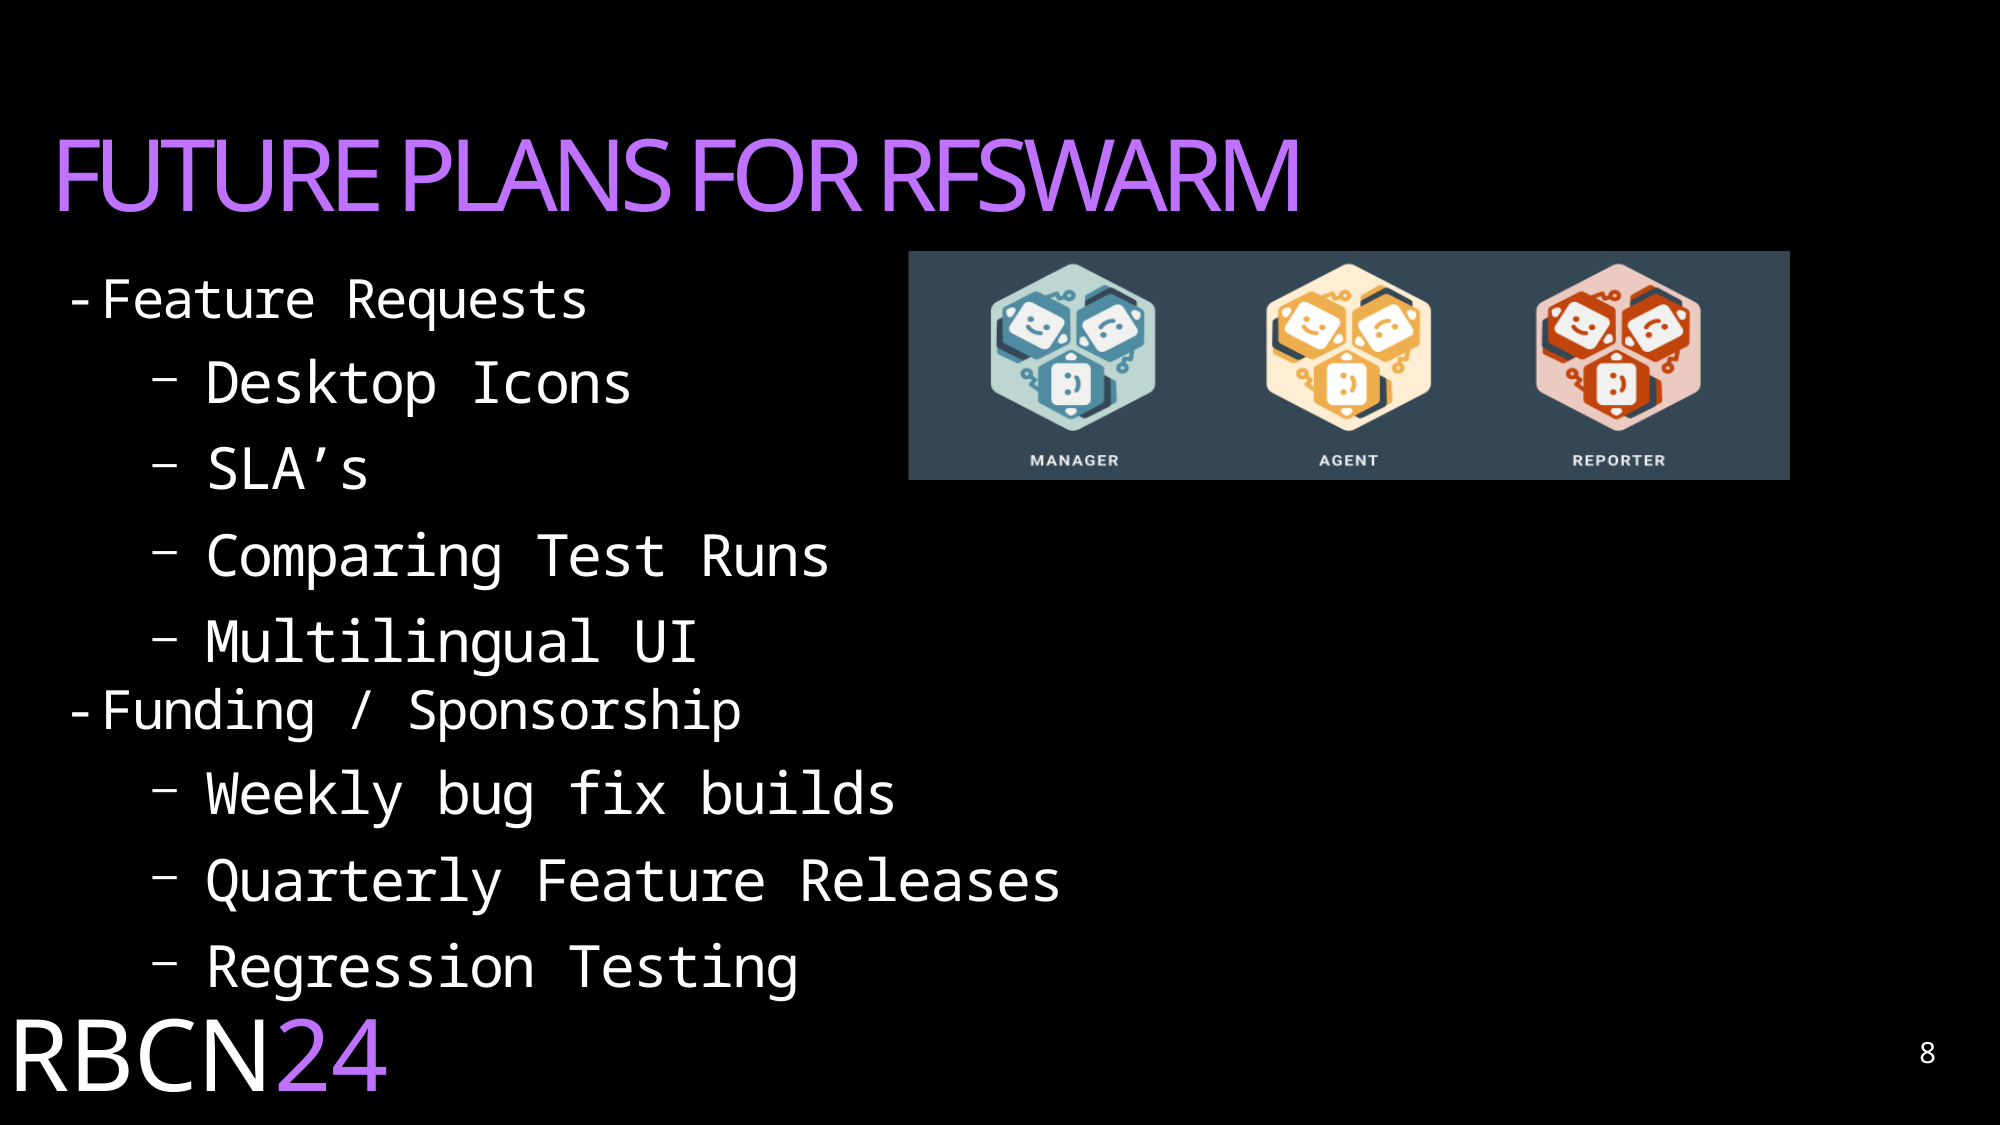

#
future plans for RFSwarm
Feature Requests
Desktop Icons
SLA’s
Comparing Test Runs
Multilingual UI
Funding / Sponsorship
Weekly bug fix builds
Quarterly Feature Releases
Regression Testing
8